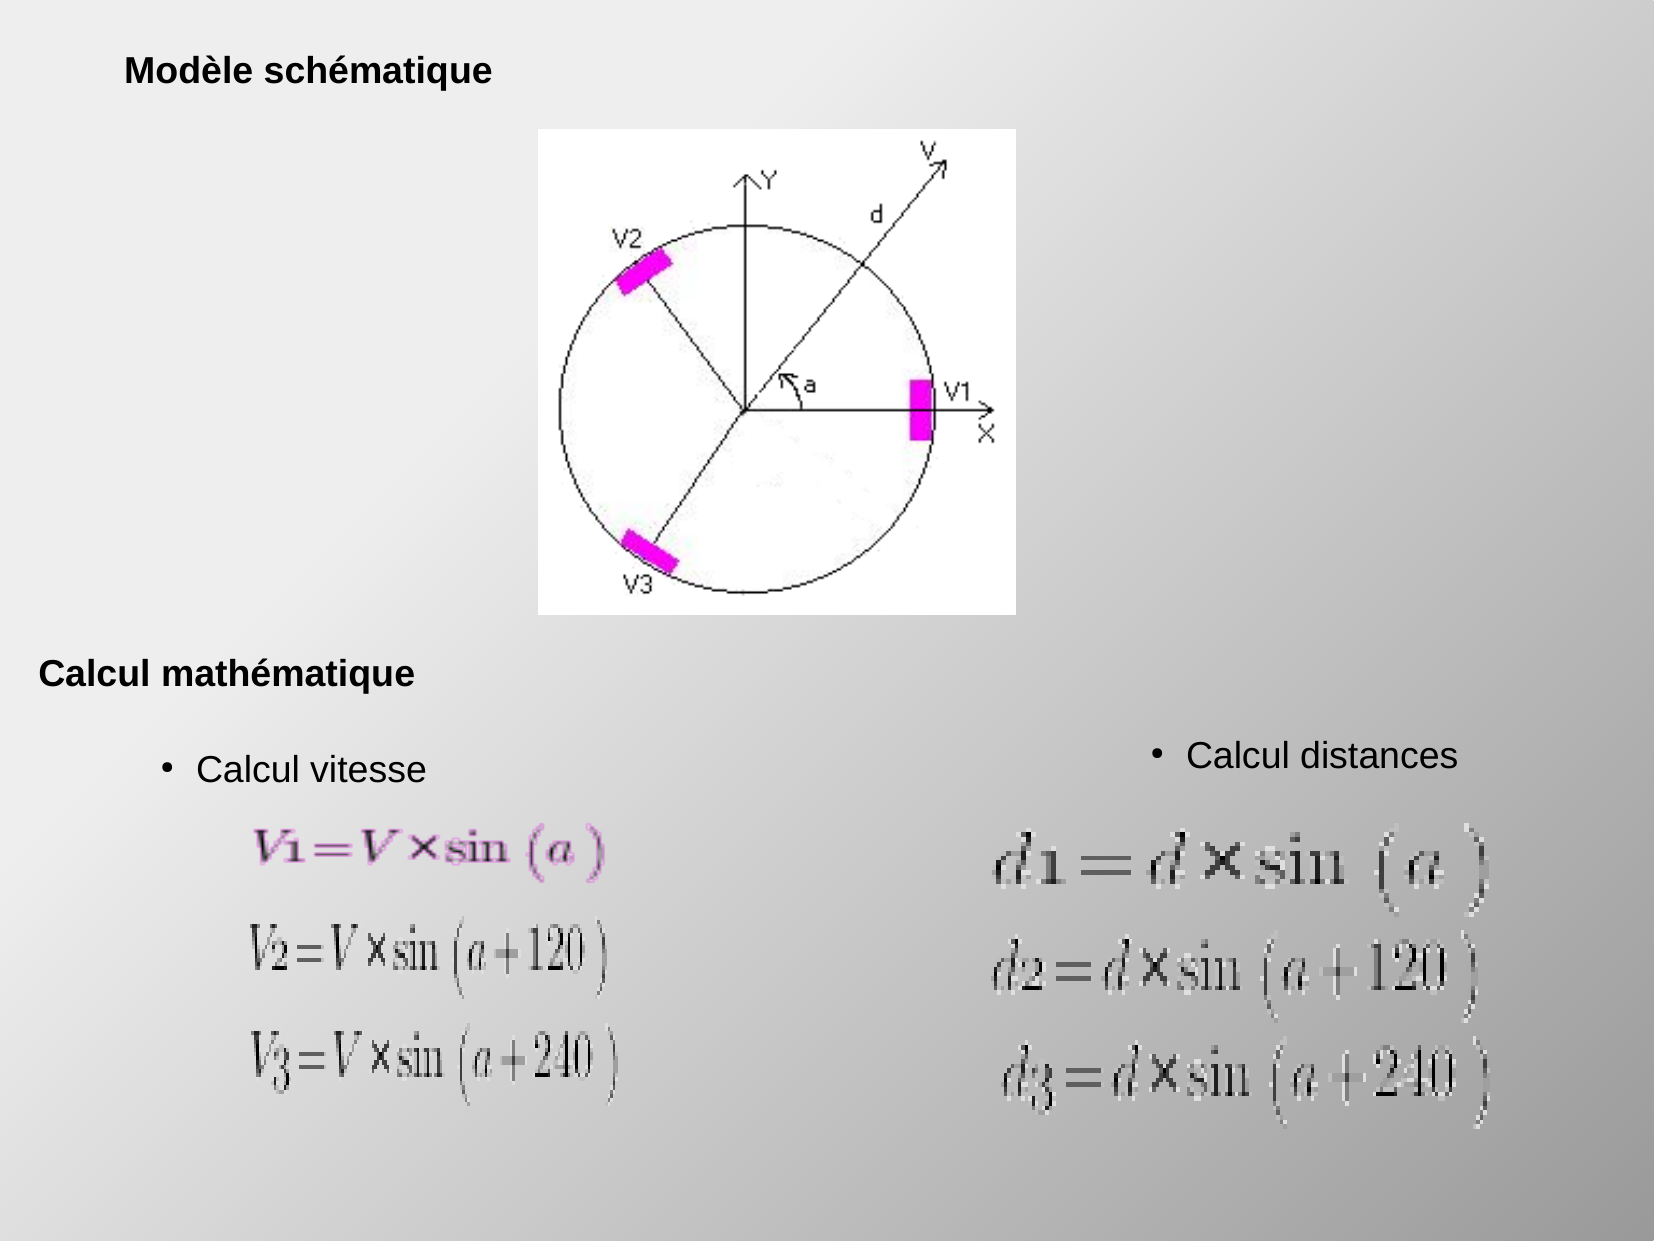

Modèle schématique
Calcul mathématique
Calcul distances
Calcul vitesse